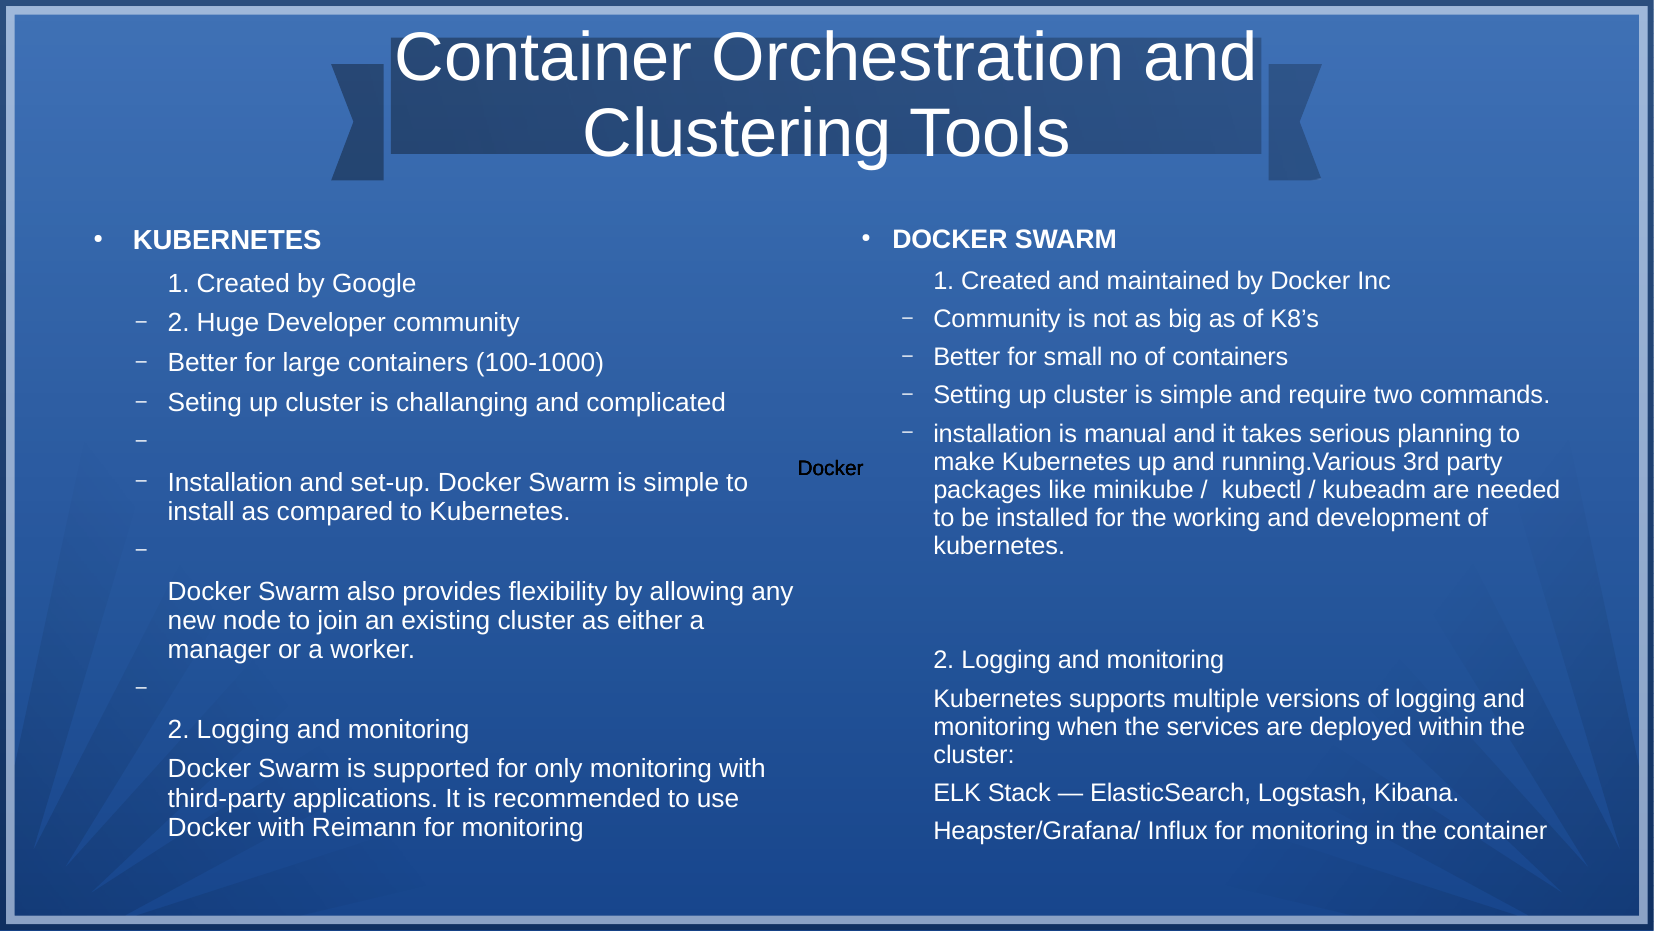

# Container Orchestration and Clustering Tools
 KUBERNETES
1. Created by Google
2. Huge Developer community
Better for large containers (100-1000)
Seting up cluster is challanging and complicated
Installation and set-up. Docker Swarm is simple to install as compared to Kubernetes.
Docker Swarm also provides flexibility by allowing any new node to join an existing cluster as either a manager or a worker.
2. Logging and monitoring
Docker Swarm is supported for only monitoring with third-party applications. It is recommended to use Docker with Reimann for monitoring
DOCKER SWARM
1. Created and maintained by Docker Inc
Community is not as big as of K8’s
Better for small no of containers
Setting up cluster is simple and require two commands.
installation is manual and it takes serious planning to make Kubernetes up and running.Various 3rd party packages like minikube / kubectl / kubeadm are needed to be installed for the working and development of kubernetes.
2. Logging and monitoring
Kubernetes supports multiple versions of logging and monitoring when the services are deployed within the cluster:
ELK Stack — ElasticSearch, Logstash, Kibana.
Heapster/Grafana/ Influx for monitoring in the container
Docker
Docker
Docker